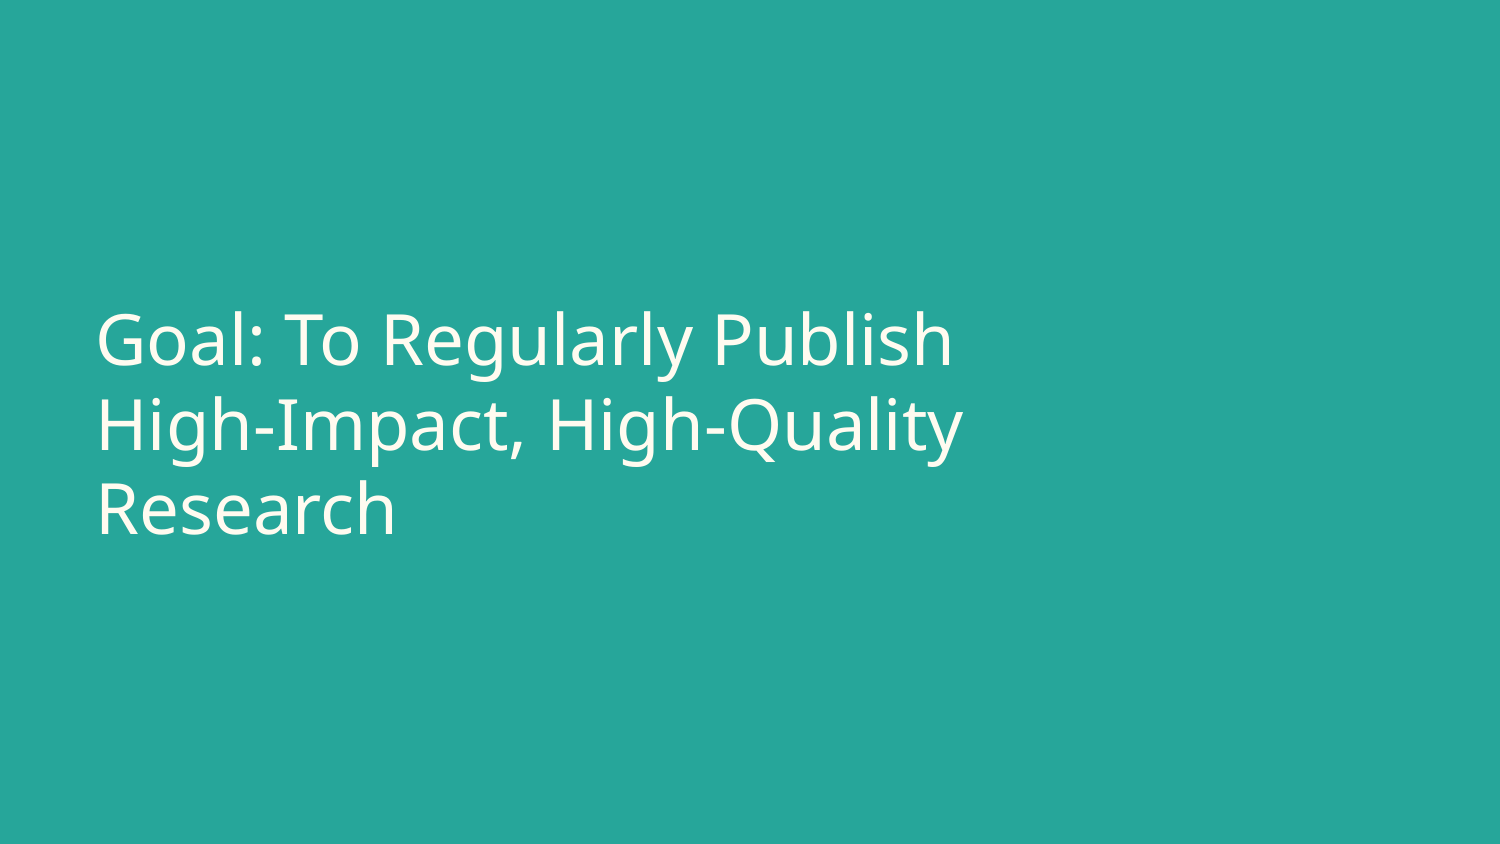

# Goal: To Regularly Publish High-Impact, High-Quality Research